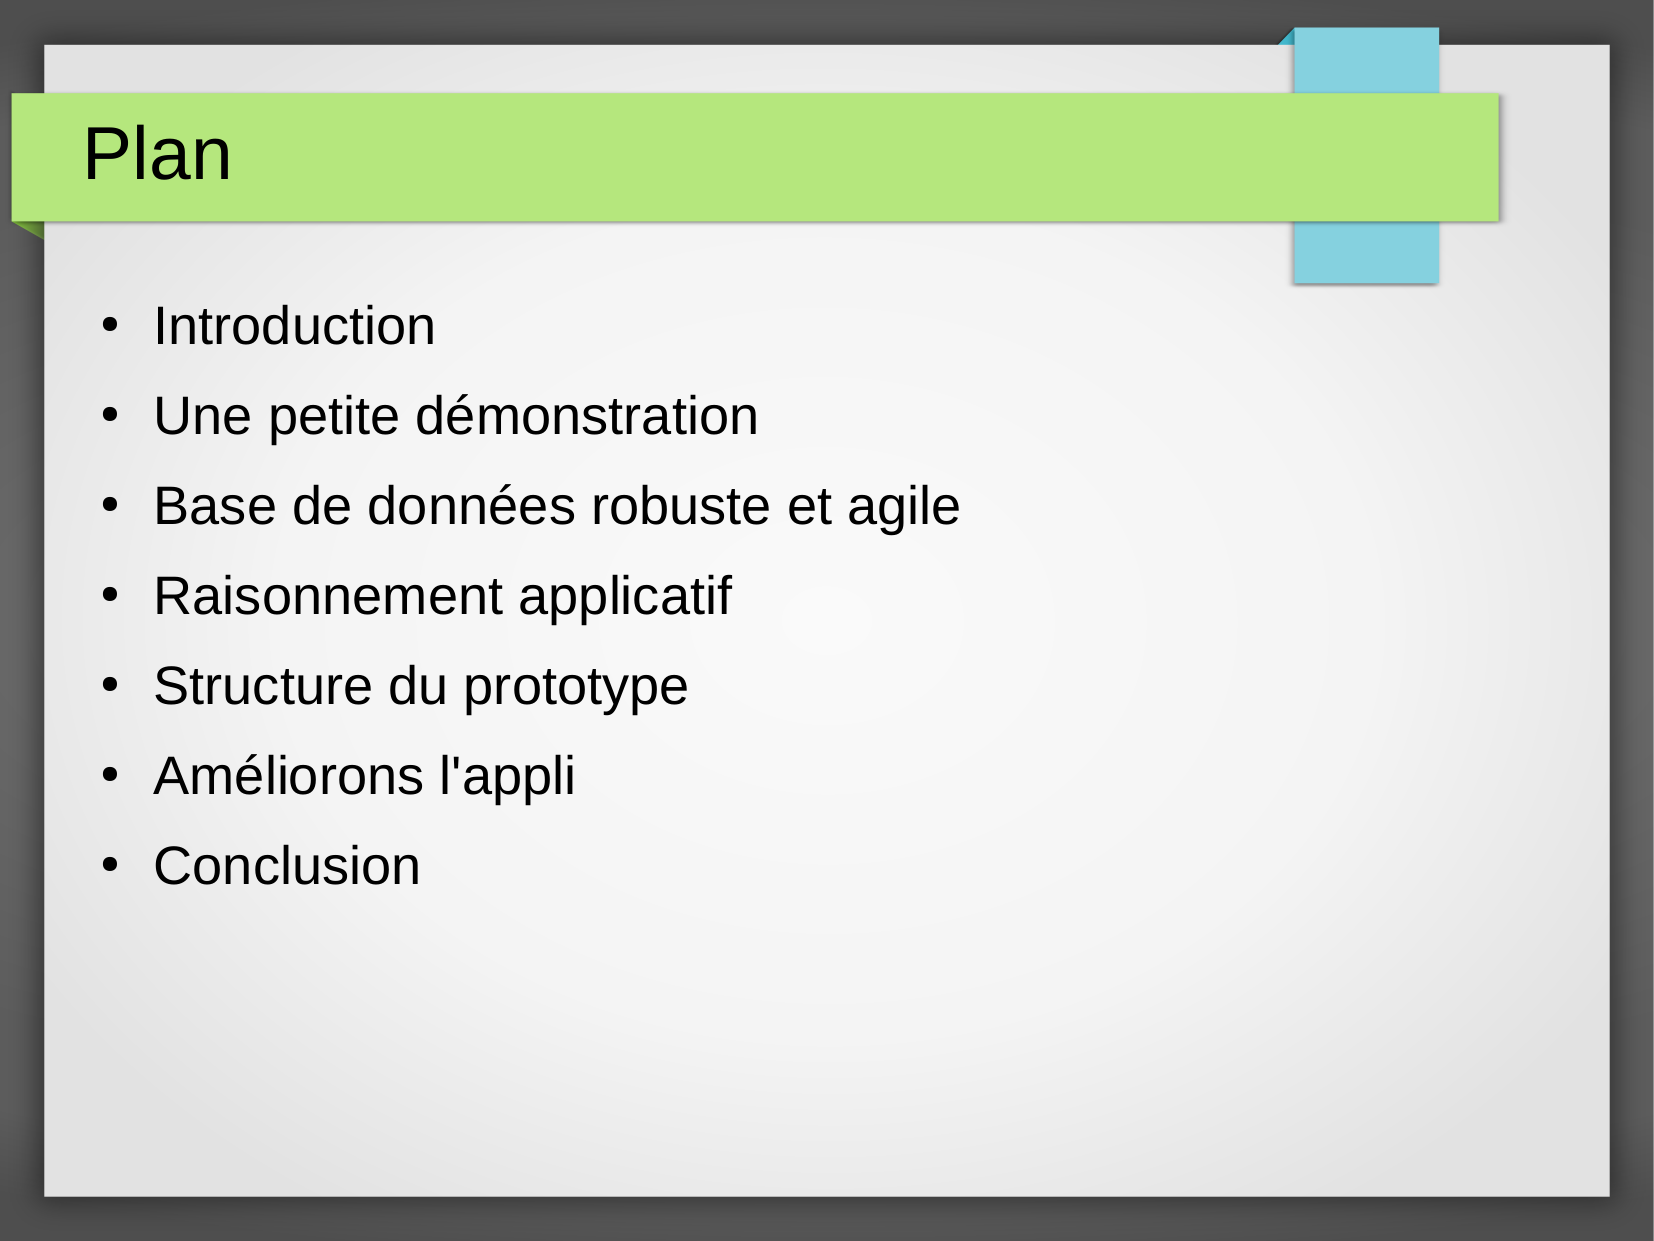

# Plan
Introduction
Une petite démonstration
Base de données robuste et agile
Raisonnement applicatif
Structure du prototype
Améliorons l'appli
Conclusion